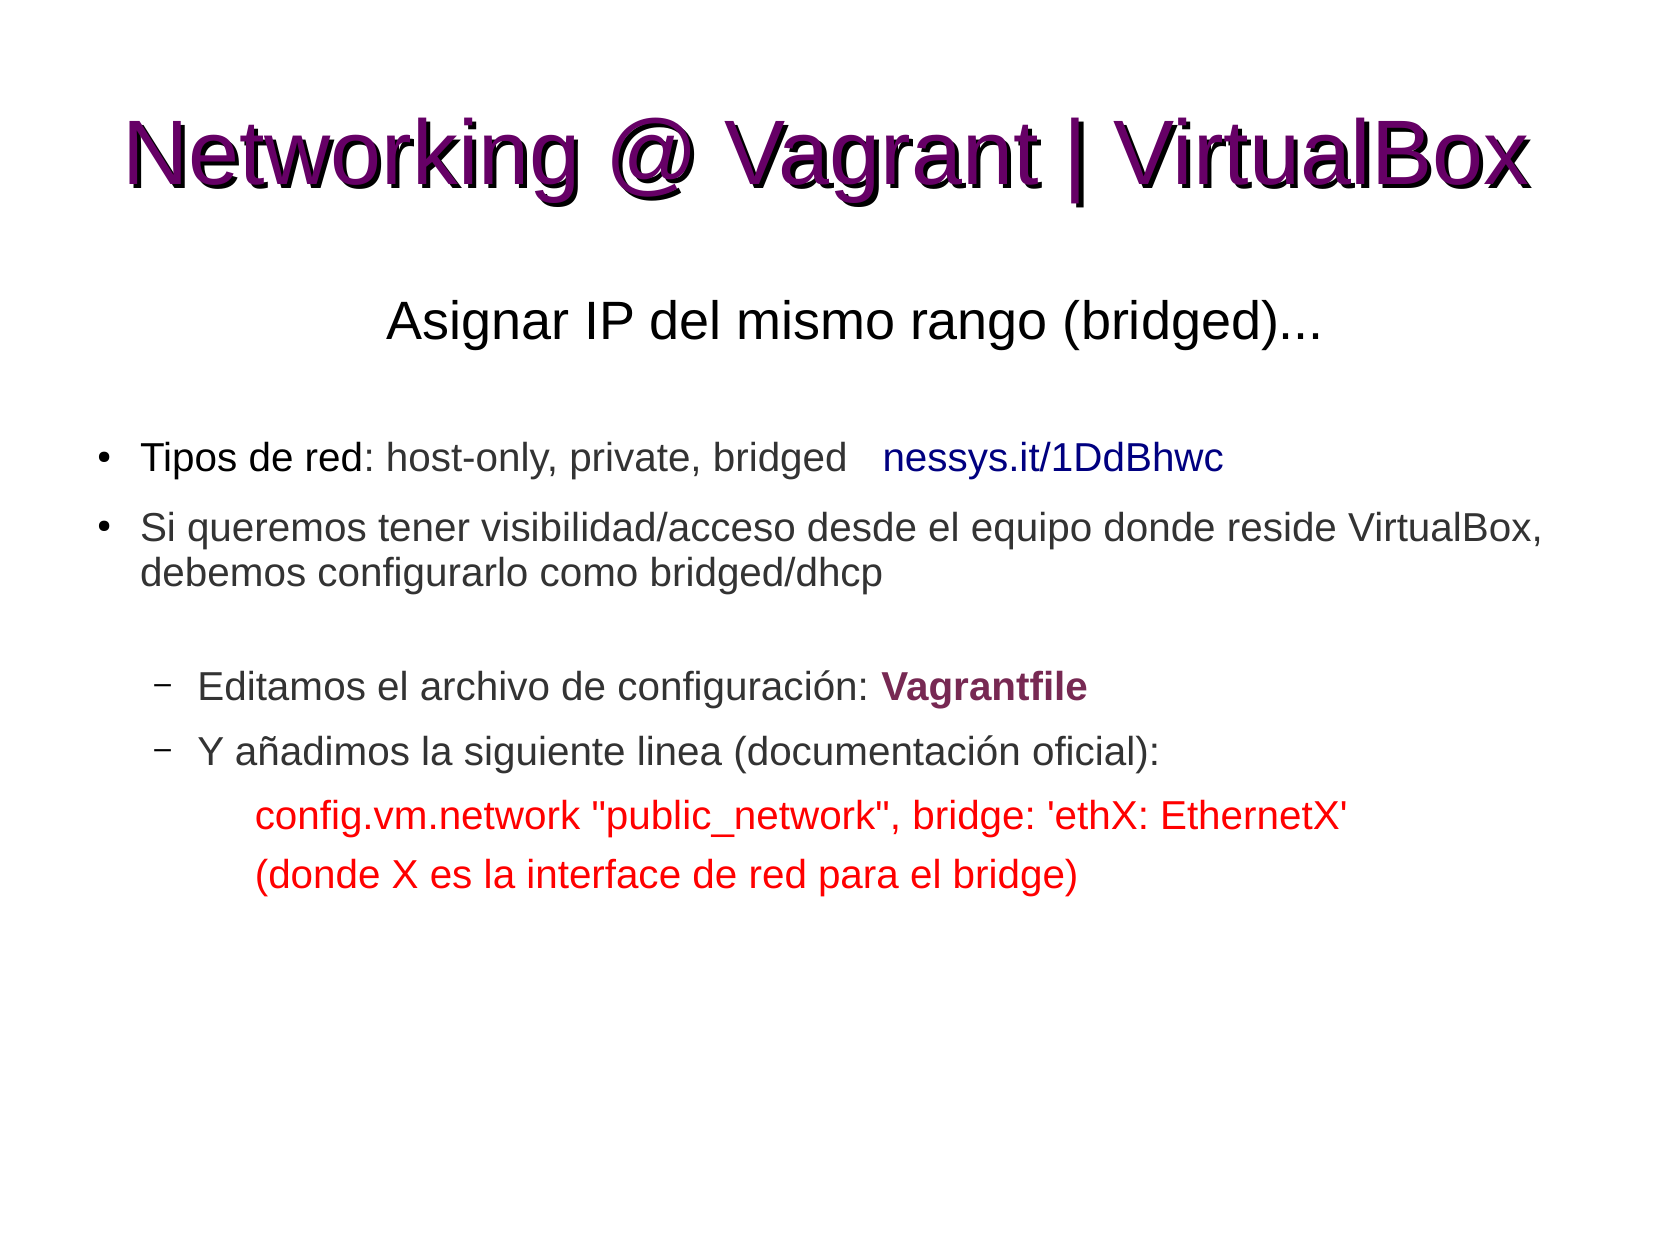

# Networking @ Vagrant | VirtualBox
Asignar IP del mismo rango (bridged)...
Tipos de red: host-only, private, bridged nessys.it/1DdBhwc
Si queremos tener visibilidad/acceso desde el equipo donde reside VirtualBox, debemos configurarlo como bridged/dhcp
Editamos el archivo de configuración: Vagrantfile
Y añadimos la siguiente linea (documentación oficial):
config.vm.network "public_network", bridge: 'ethX: EthernetX'
(donde X es la interface de red para el bridge)